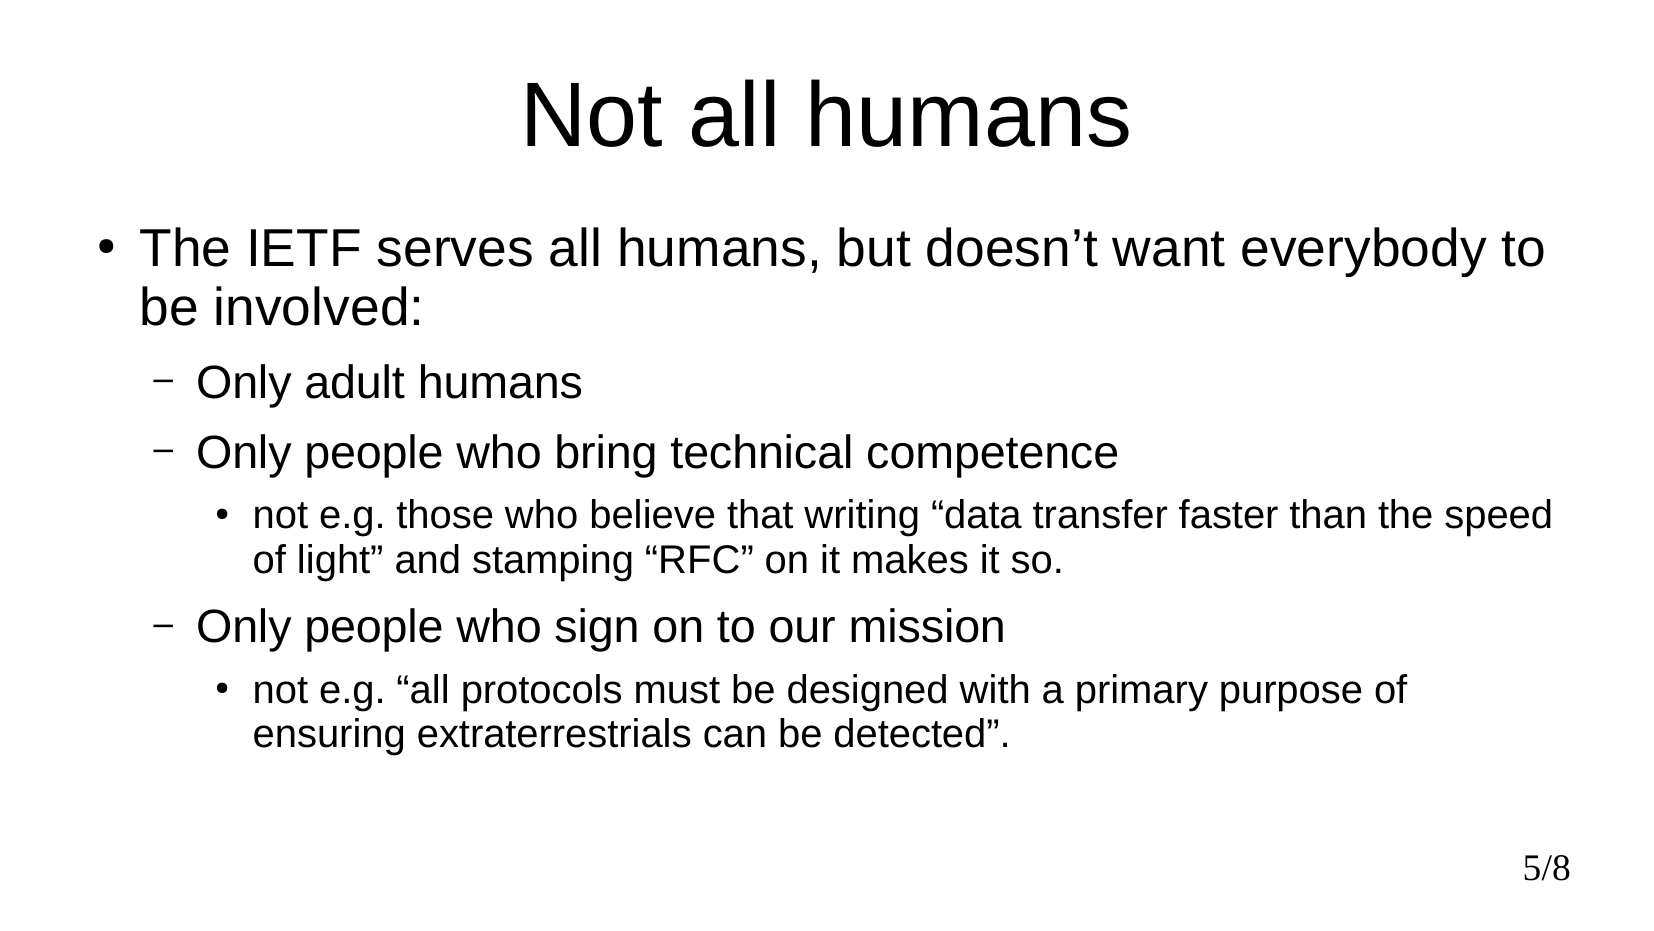

# Not all humans
The IETF serves all humans, but doesn’t want everybody to be involved:
Only adult humans
Only people who bring technical competence
not e.g. those who believe that writing “data transfer faster than the speed of light” and stamping “RFC” on it makes it so.
Only people who sign on to our mission
not e.g. “all protocols must be designed with a primary purpose of ensuring extraterrestrials can be detected”.
5